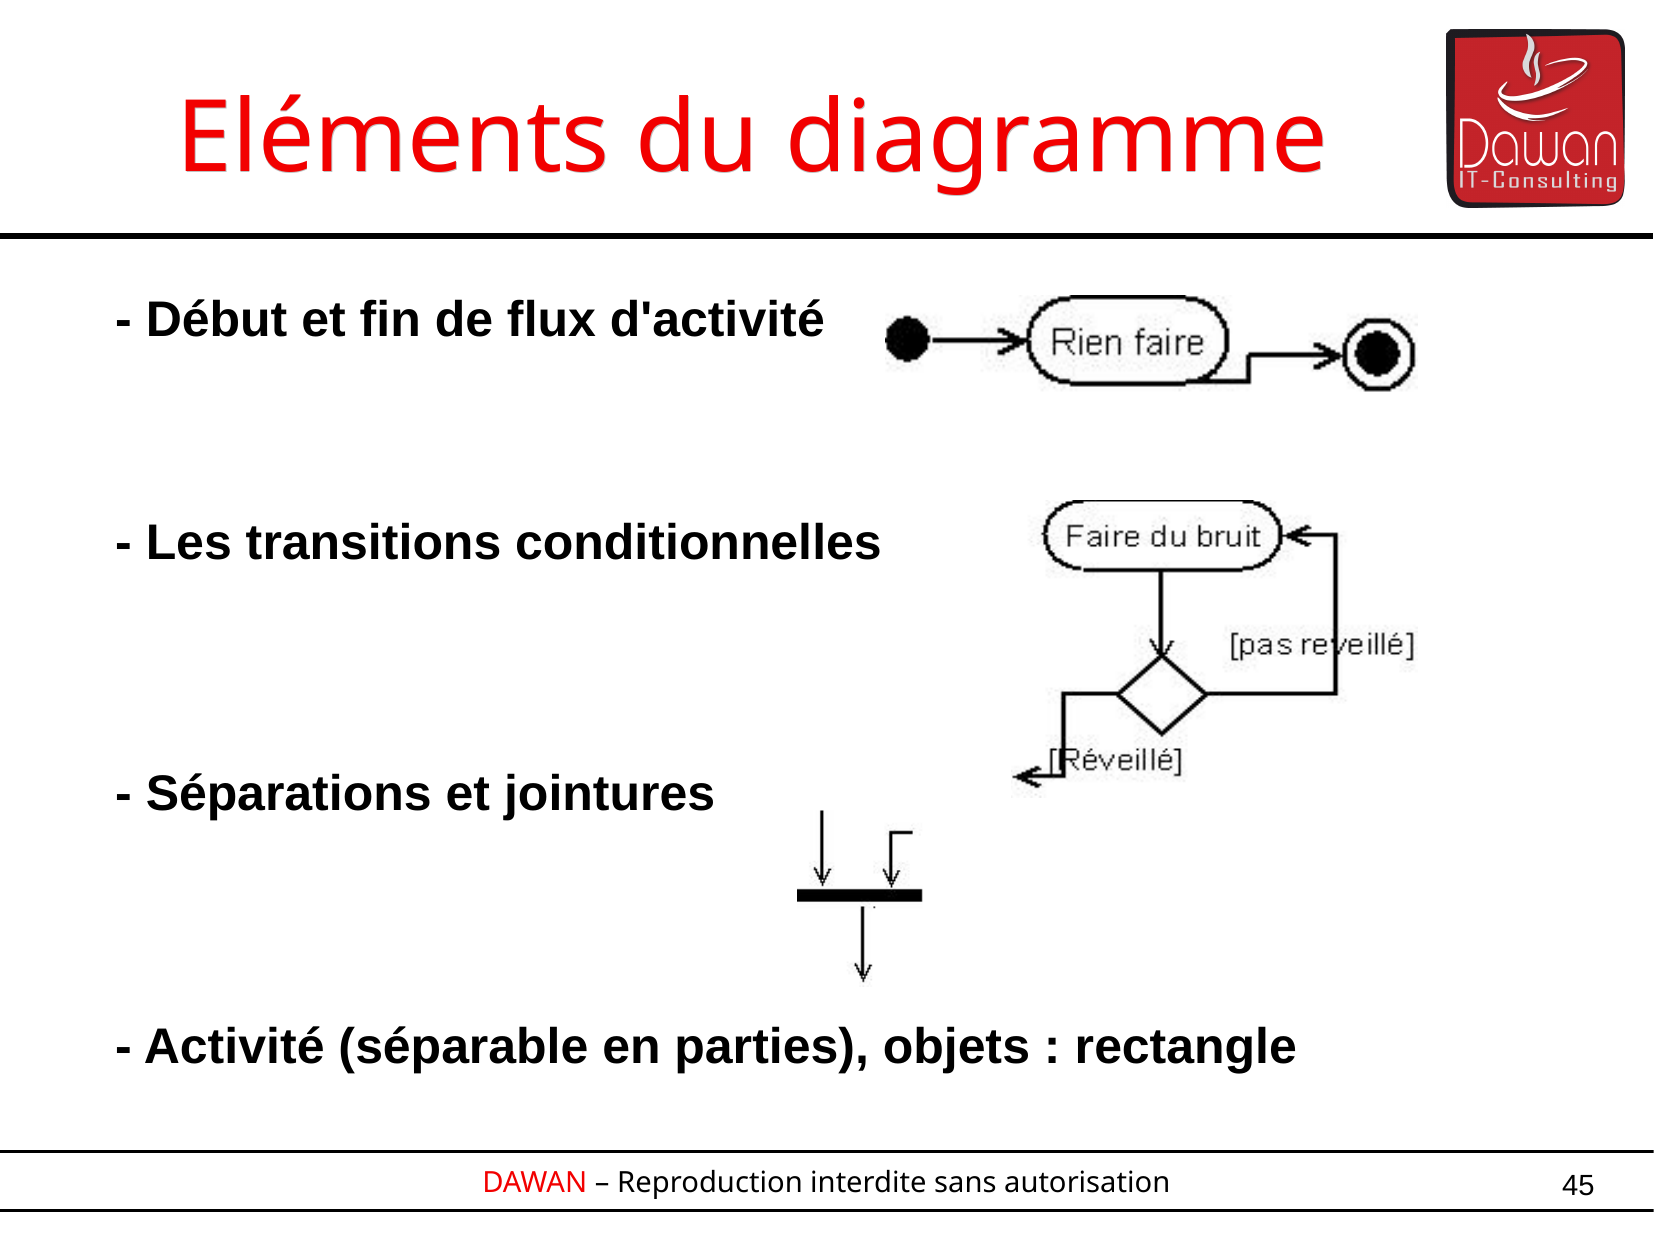

# Eléments du diagramme
- Début et fin de flux d'activité
- Les transitions conditionnelles
- Séparations et jointures
- Activité (séparable en parties), objets : rectangle
45